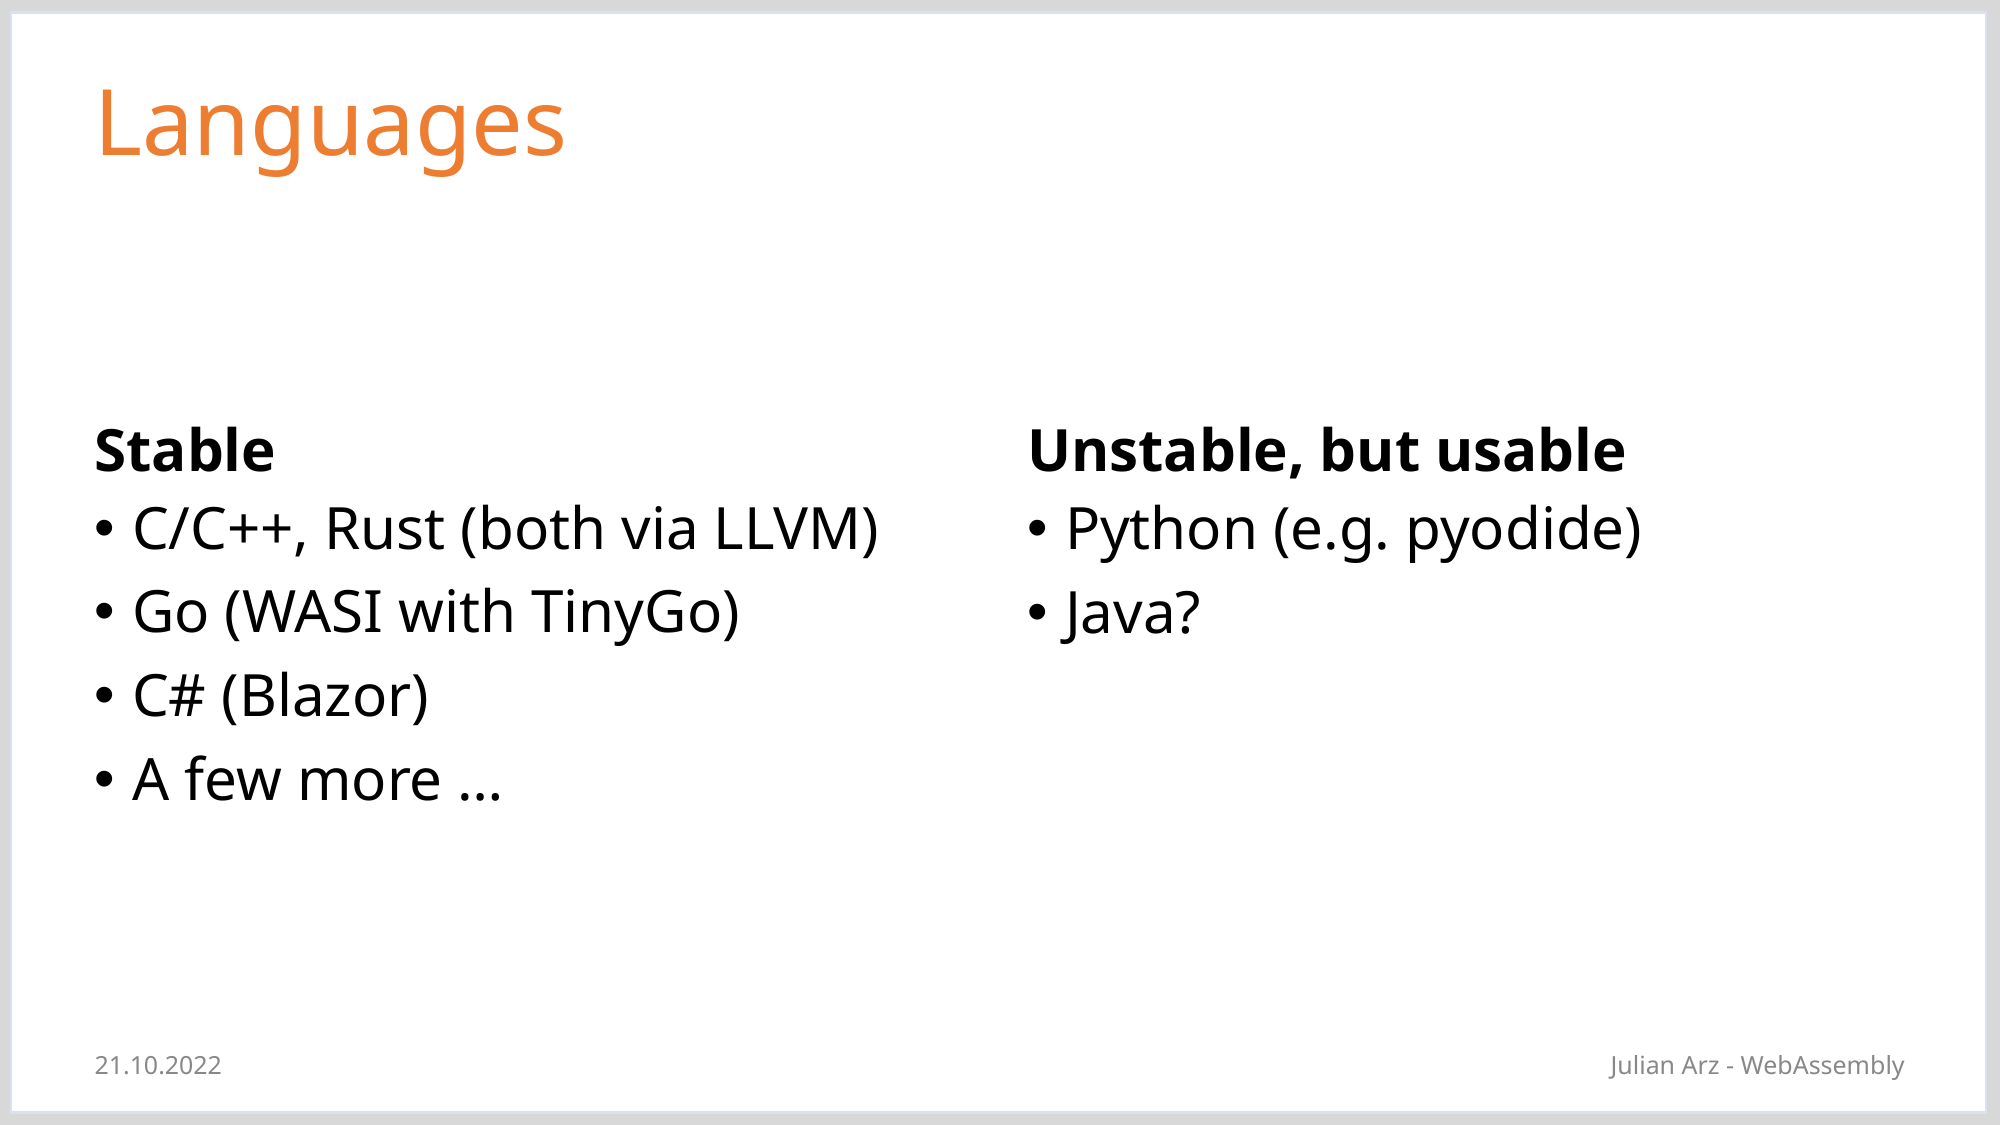

# Languages
Stable
Unstable, but usable
C/C++, Rust (both via LLVM)
Go (WASI with TinyGo)
C# (Blazor)
A few more …
Python (e.g. pyodide)
Java?
21.10.2022
Julian Arz - WebAssembly